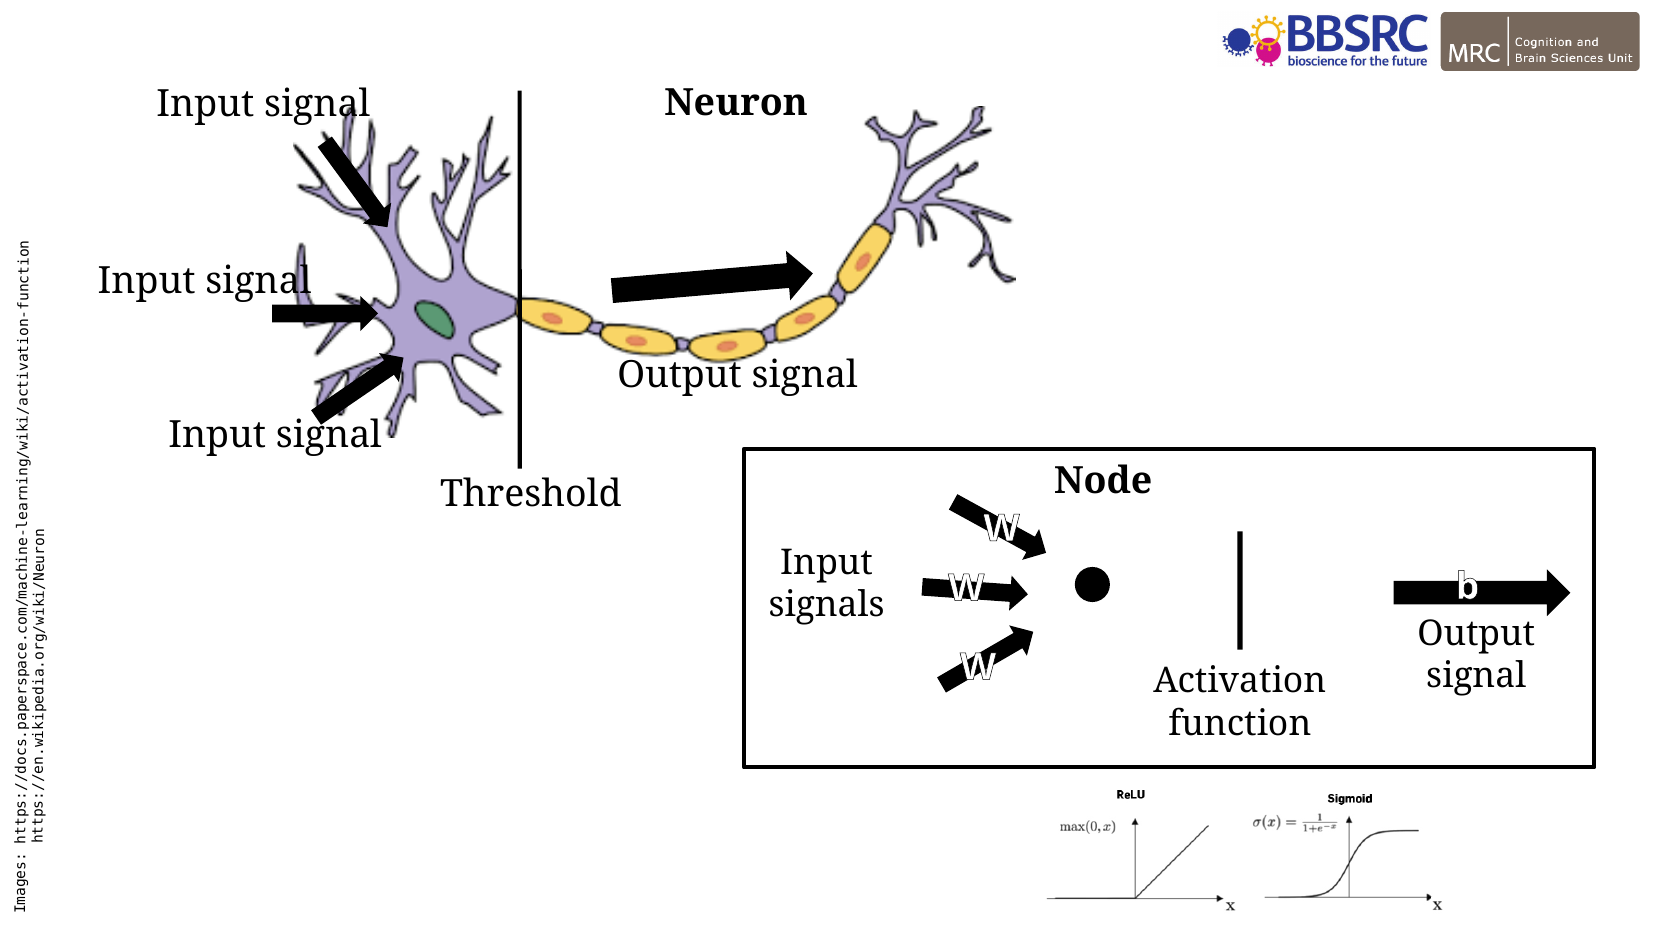

Neuron
Input signal
Input signal
Output signal
Input signal
Threshold
Node
W
Input
signals
b
W
Output
signal
W
Activation function
Images: https://docs.paperspace.com/machine-learning/wiki/activation-function
 https://en.wikipedia.org/wiki/Neuron